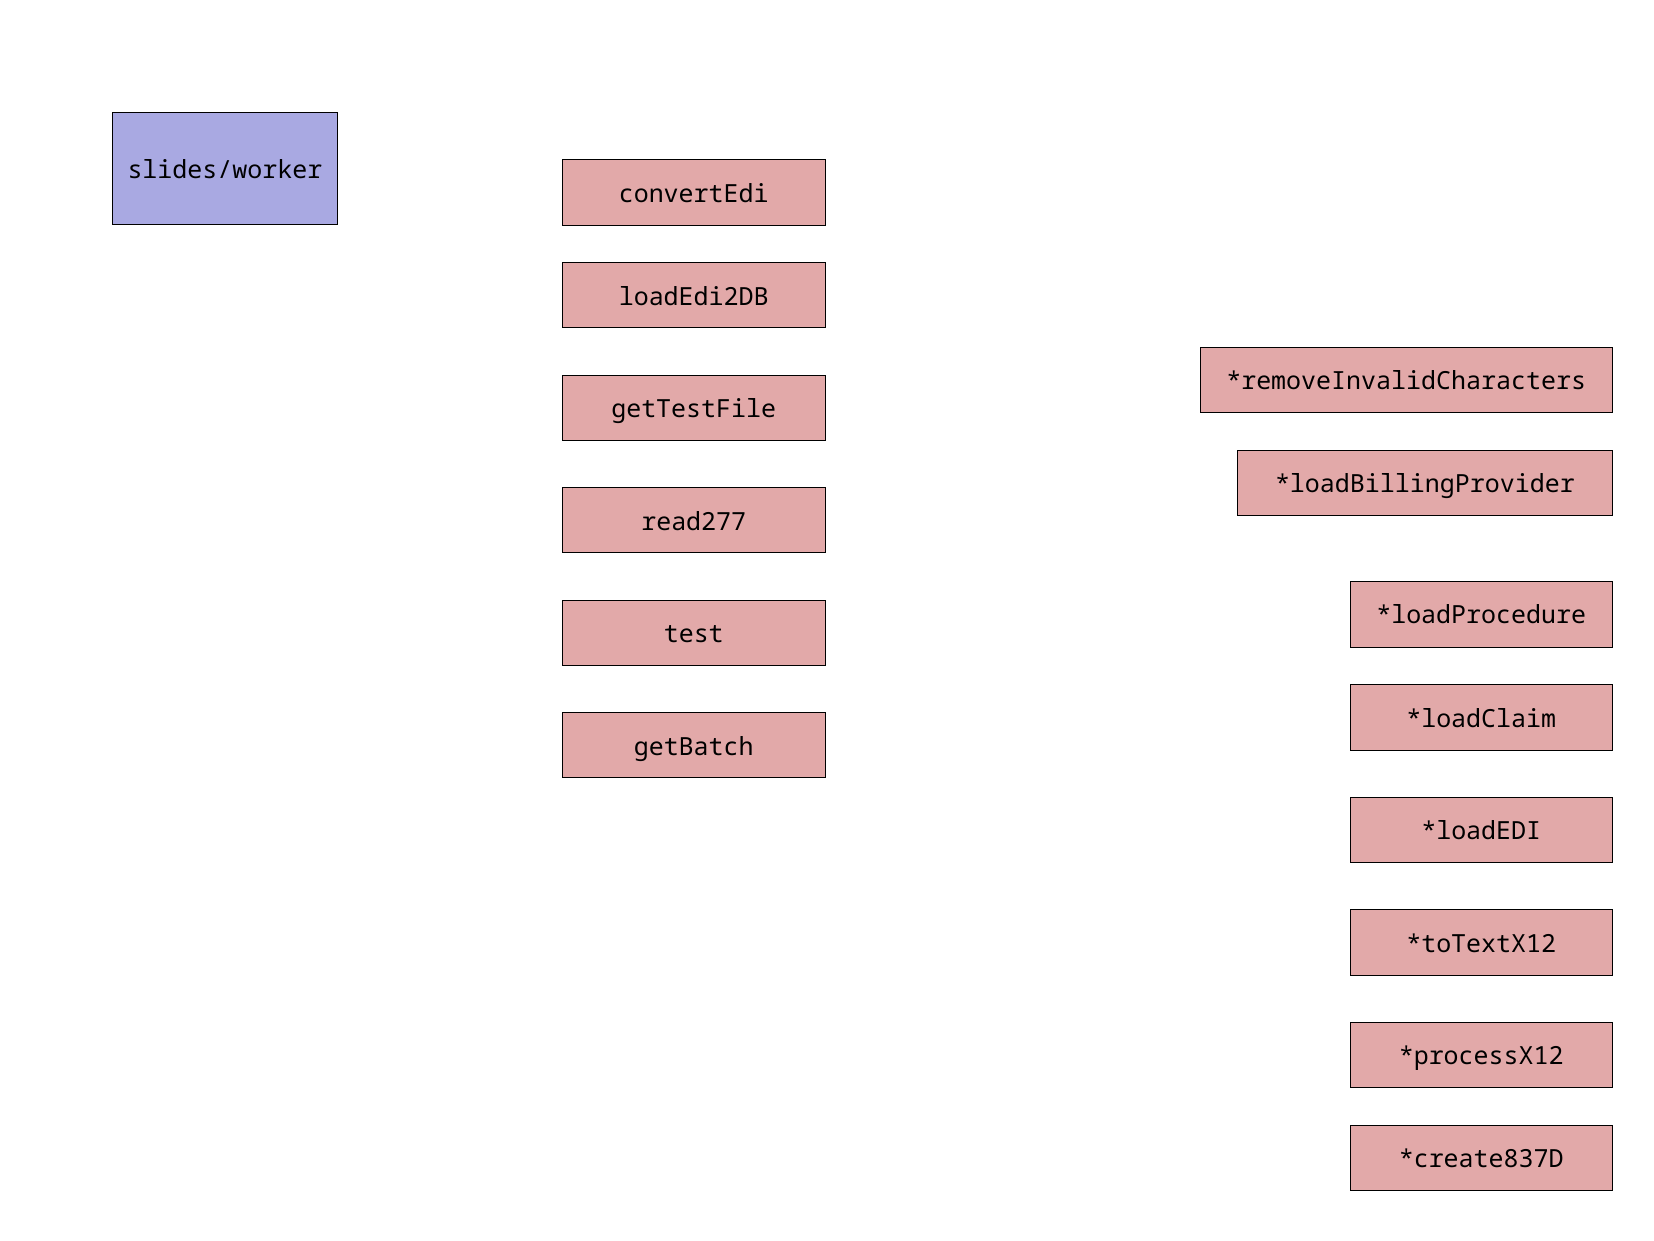

slides/worker
convertEdi
loadEdi2DB
*removeInvalidCharacters
getTestFile
*loadBillingProvider
read277
*loadProcedure
test
*loadClaim
getBatch
*loadEDI
*toTextX12
*processX12
*create837D